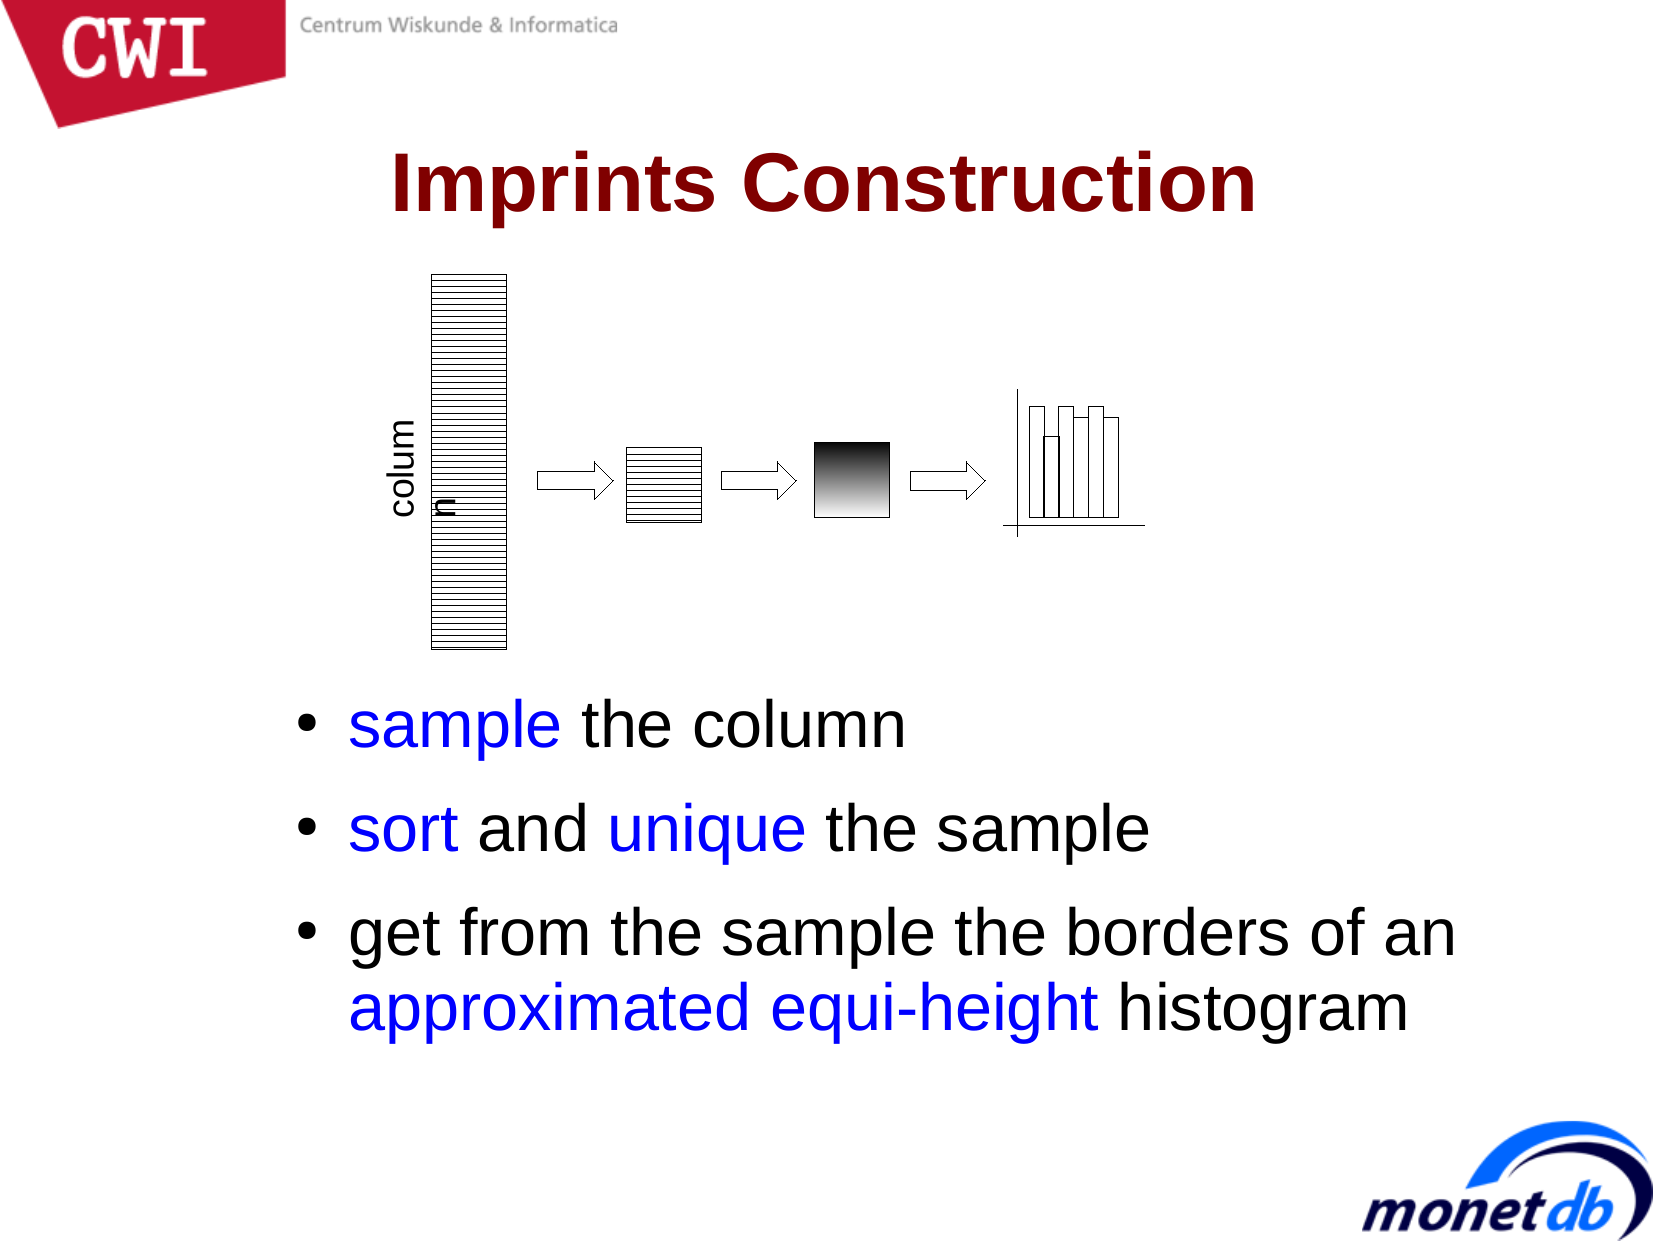

# Imprints Construction
column
sample the column
sort and unique the sample
get from the sample the borders of an approximated equi-height histogram